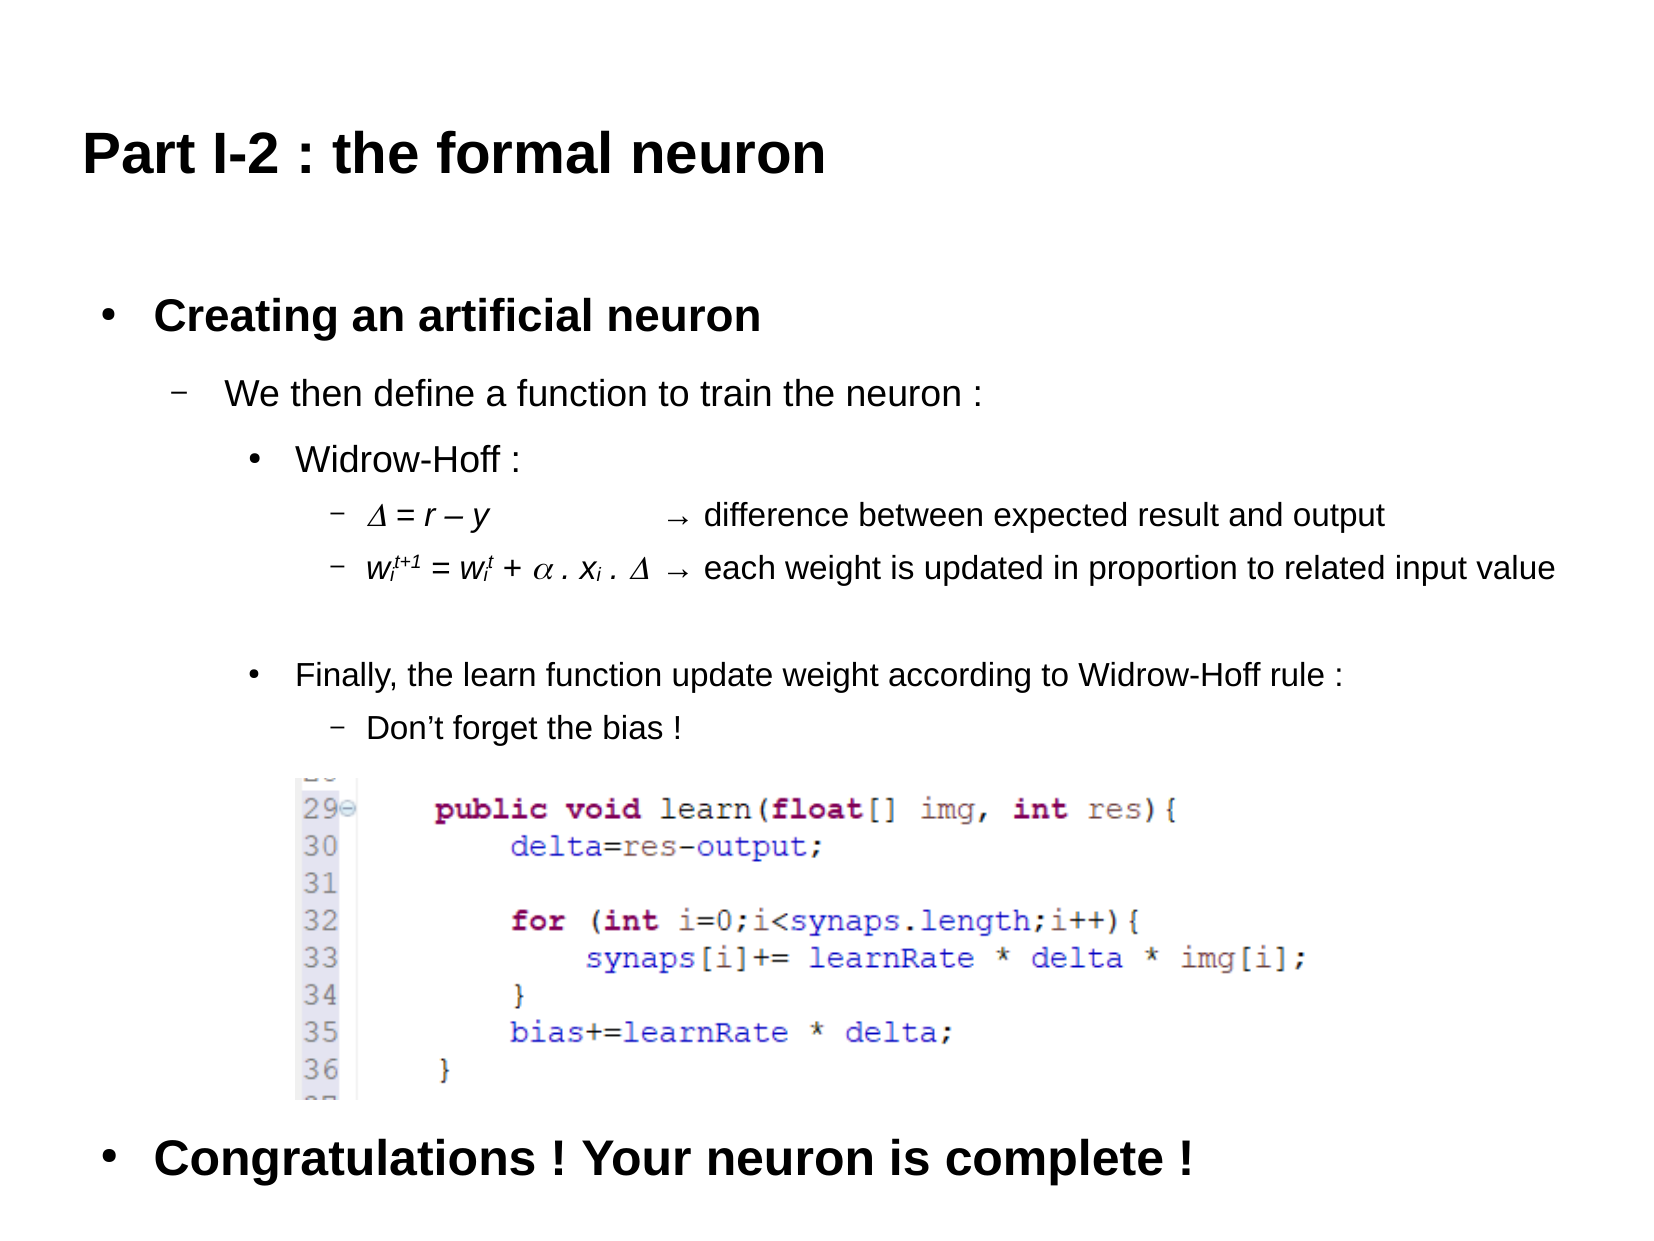

# Part I-2 : the formal neuron
Creating an artificial neuron
We then define a function to train the neuron :
Widrow-Hoff :
D = r – y			→ difference between expected result and output
wit+1 = wit + a . xi . D	→ each weight is updated in proportion to related input value
Finally, the learn function update weight according to Widrow-Hoff rule :
Don’t forget the bias !
Congratulations ! Your neuron is complete !